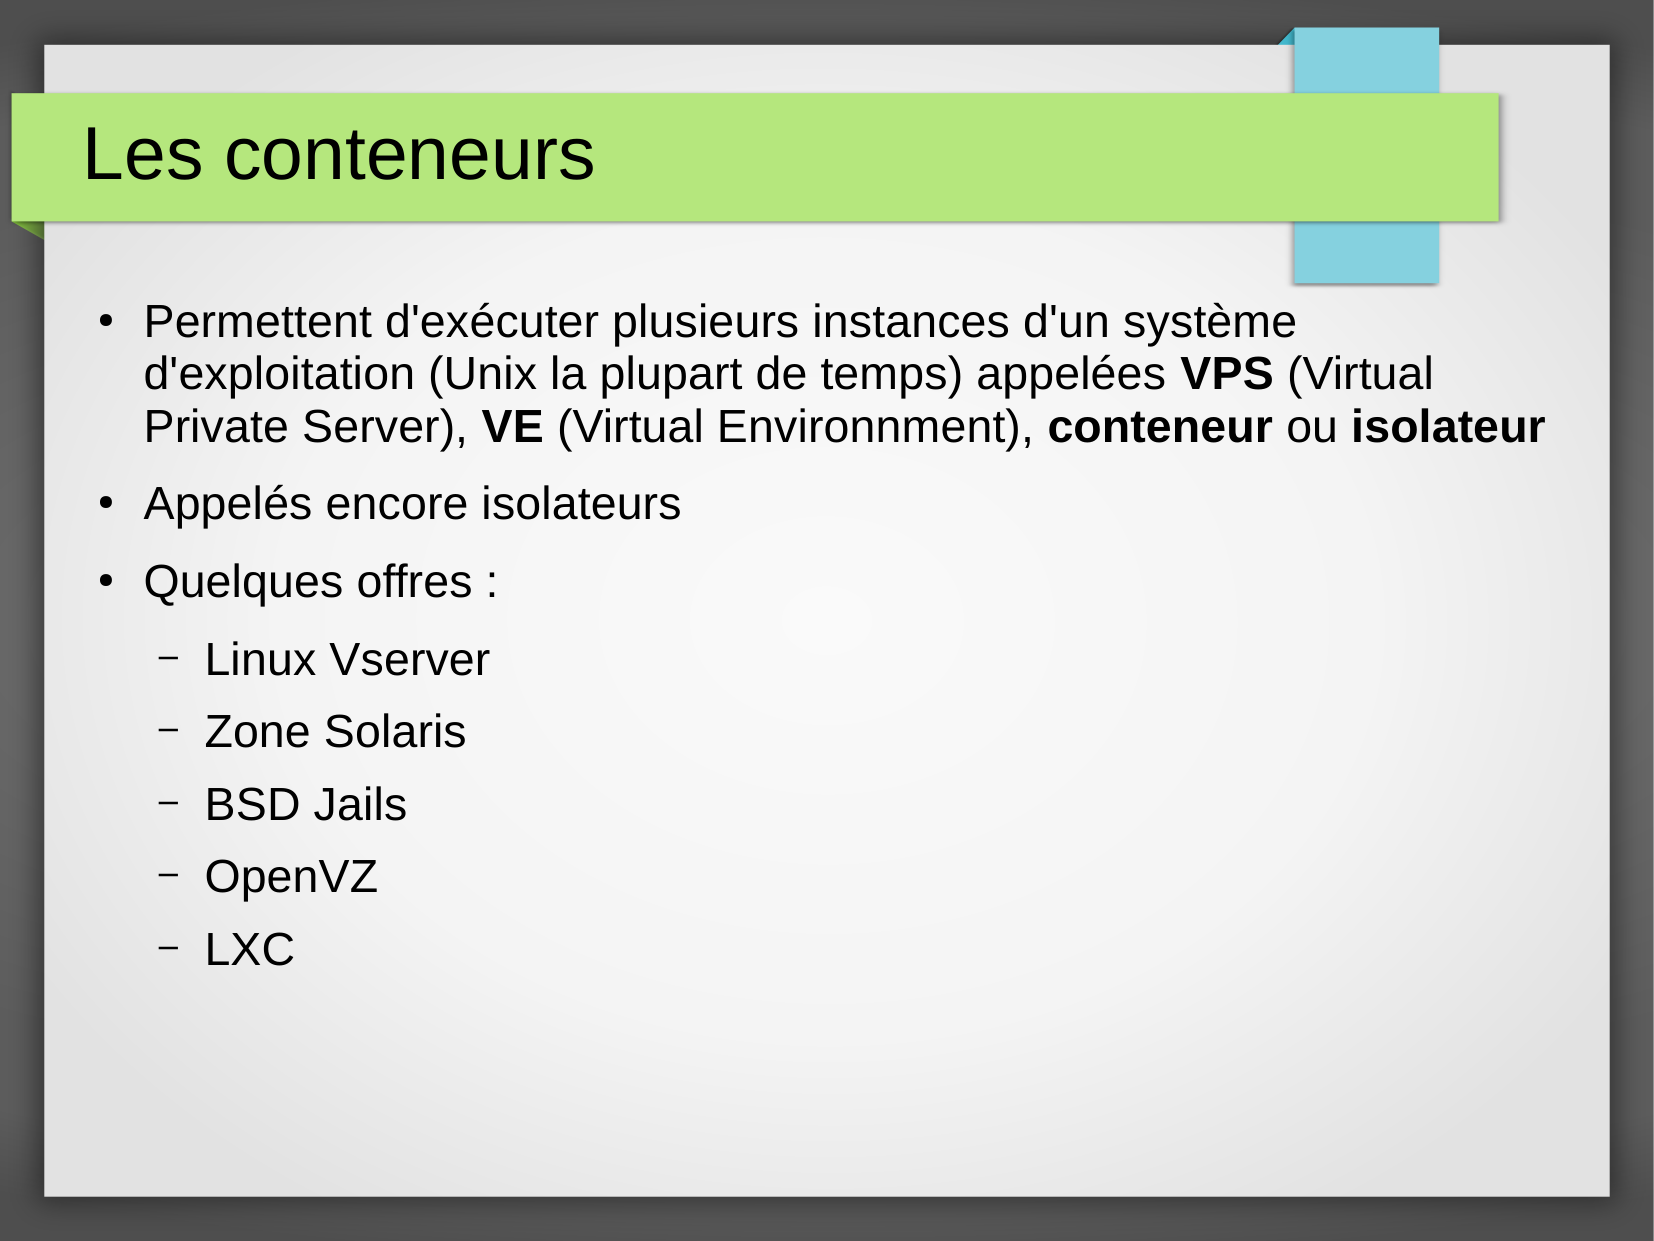

# Les conteneurs
Permettent d'exécuter plusieurs instances d'un système d'exploitation (Unix la plupart de temps) appelées VPS (Virtual Private Server), VE (Virtual Environnment), conteneur ou isolateur
Appelés encore isolateurs
Quelques offres :
Linux Vserver
Zone Solaris
BSD Jails
OpenVZ
LXC